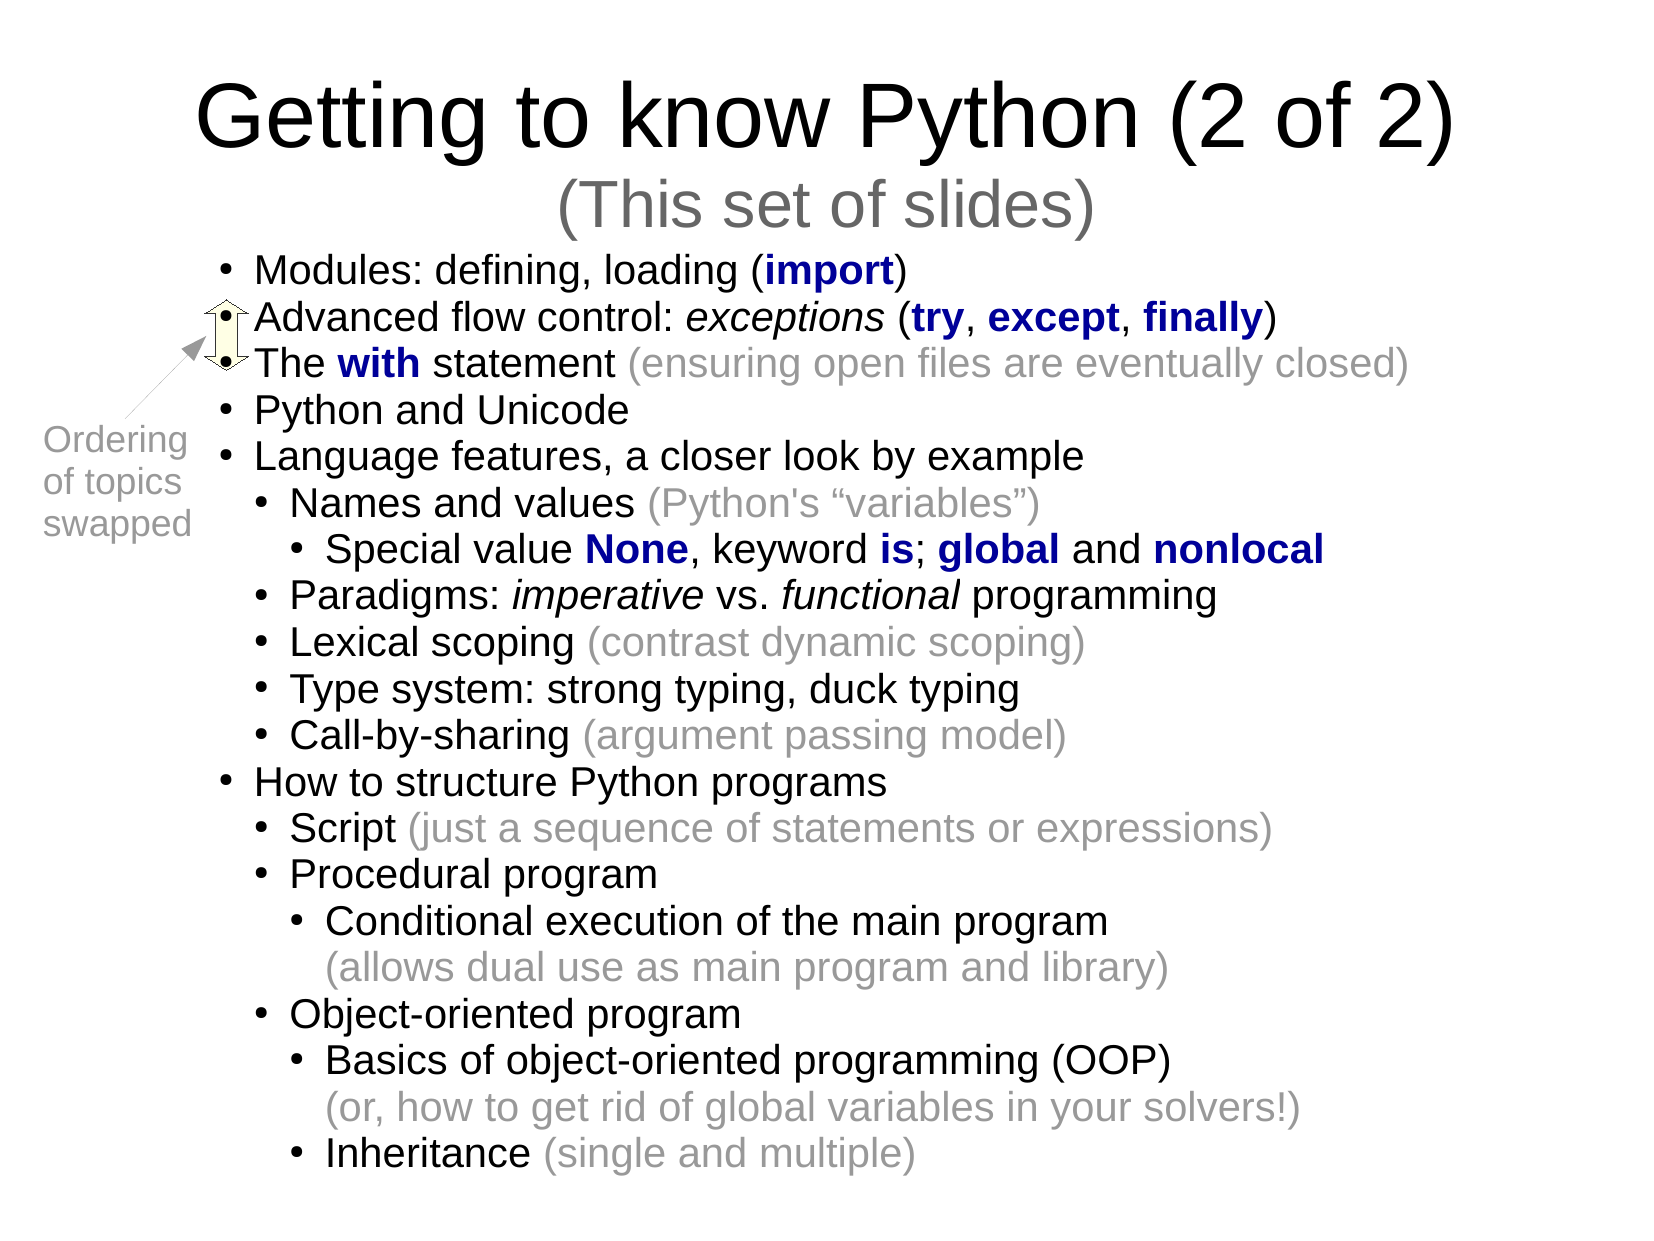

# Getting to know Python (2 of 2) (This set of slides)
Modules: defining, loading (import)
Advanced flow control: exceptions (try, except, finally)
The with statement (ensuring open files are eventually closed)
Python and Unicode
Language features, a closer look by example
Names and values (Python's “variables”)
Special value None, keyword is; global and nonlocal
Paradigms: imperative vs. functional programming
Lexical scoping (contrast dynamic scoping)
Type system: strong typing, duck typing
Call-by-sharing (argument passing model)
How to structure Python programs
Script (just a sequence of statements or expressions)
Procedural program
Conditional execution of the main program
(allows dual use as main program and library)
Object-oriented program
Basics of object-oriented programming (OOP)
(or, how to get rid of global variables in your solvers!)
Inheritance (single and multiple)
Ordering
of topics
swapped